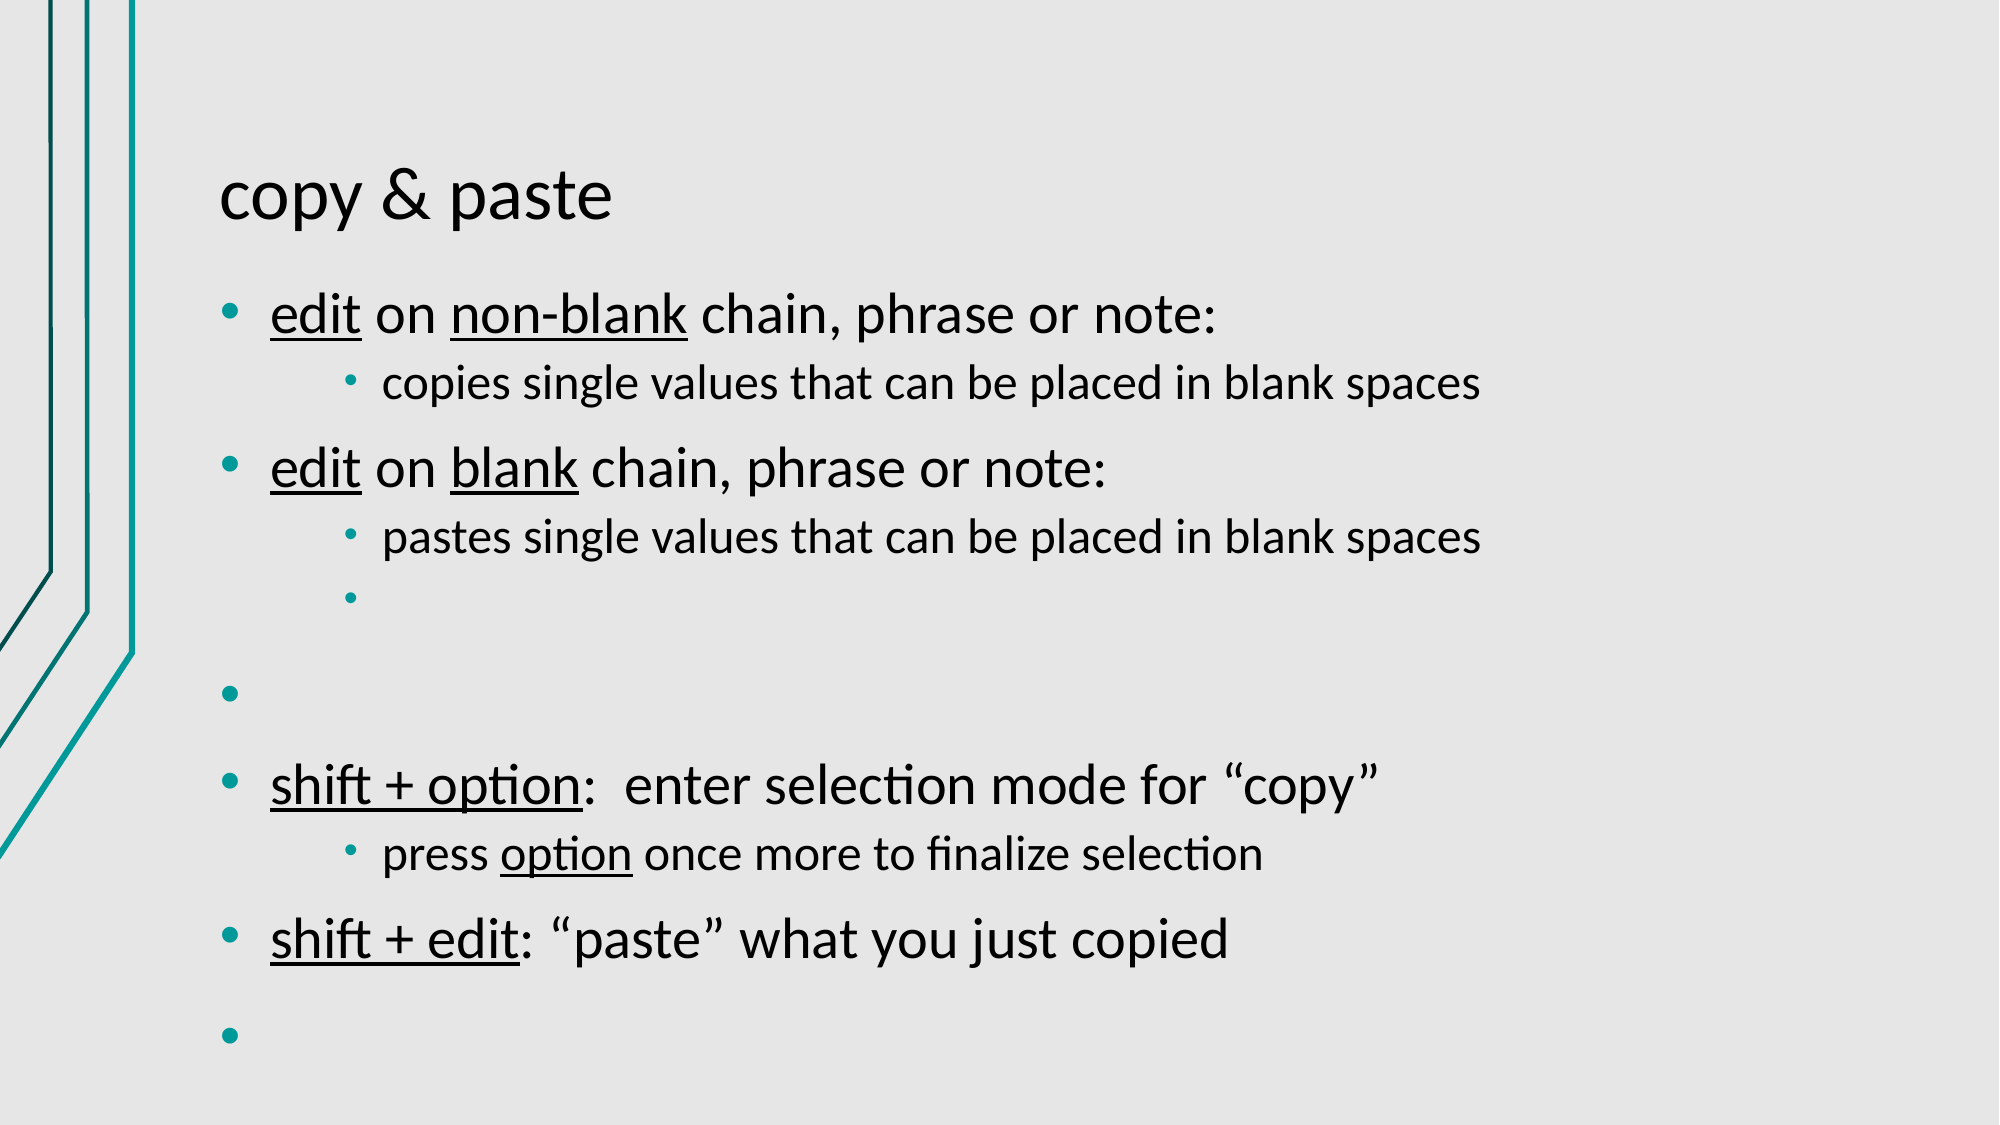

# copy & paste
edit on non-blank chain, phrase or note:
copies single values that can be placed in blank spaces
edit on blank chain, phrase or note:
pastes single values that can be placed in blank spaces
shift + option: enter selection mode for “copy”
press option once more to finalize selection
shift + edit: “paste” what you just copied